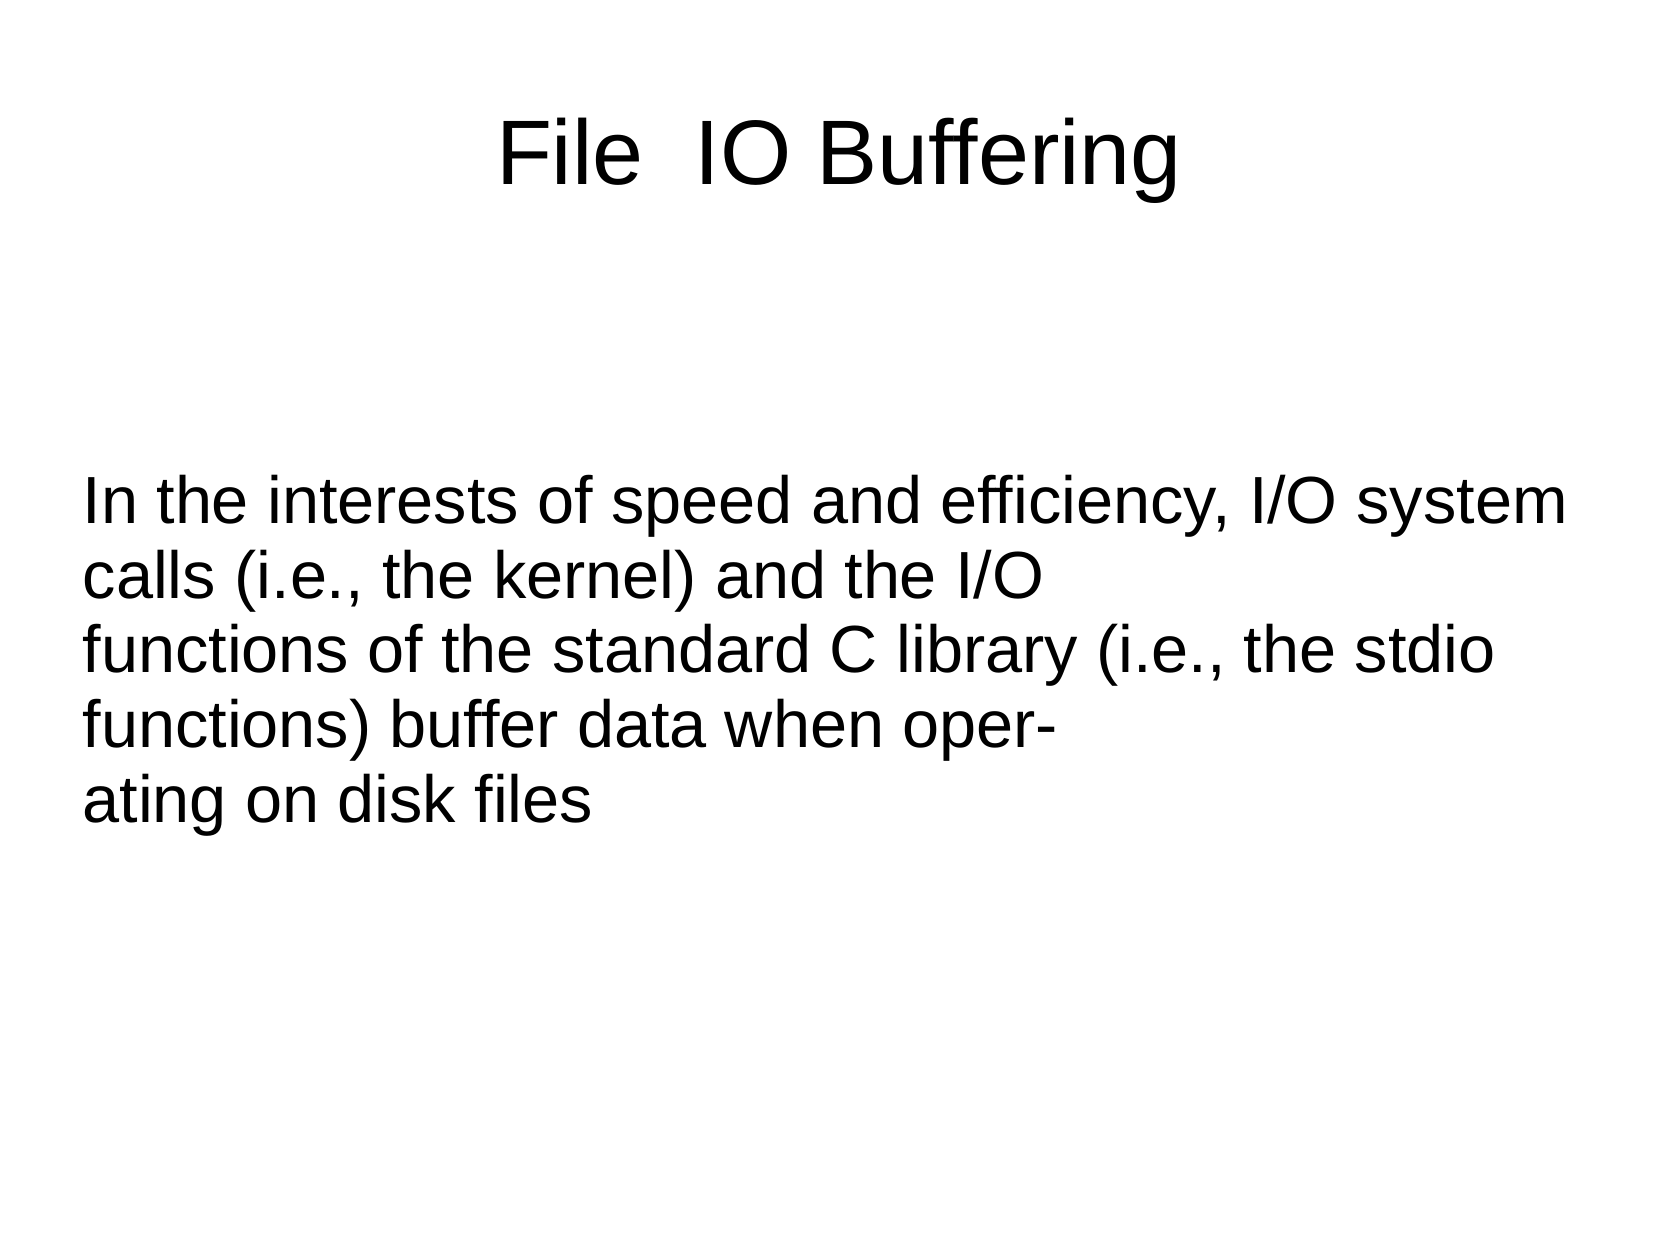

# File IO Buffering
In the interests of speed and efficiency, I/O system calls (i.e., the kernel) and the I/O
functions of the standard C library (i.e., the stdio functions) buffer data when oper-
ating on disk files